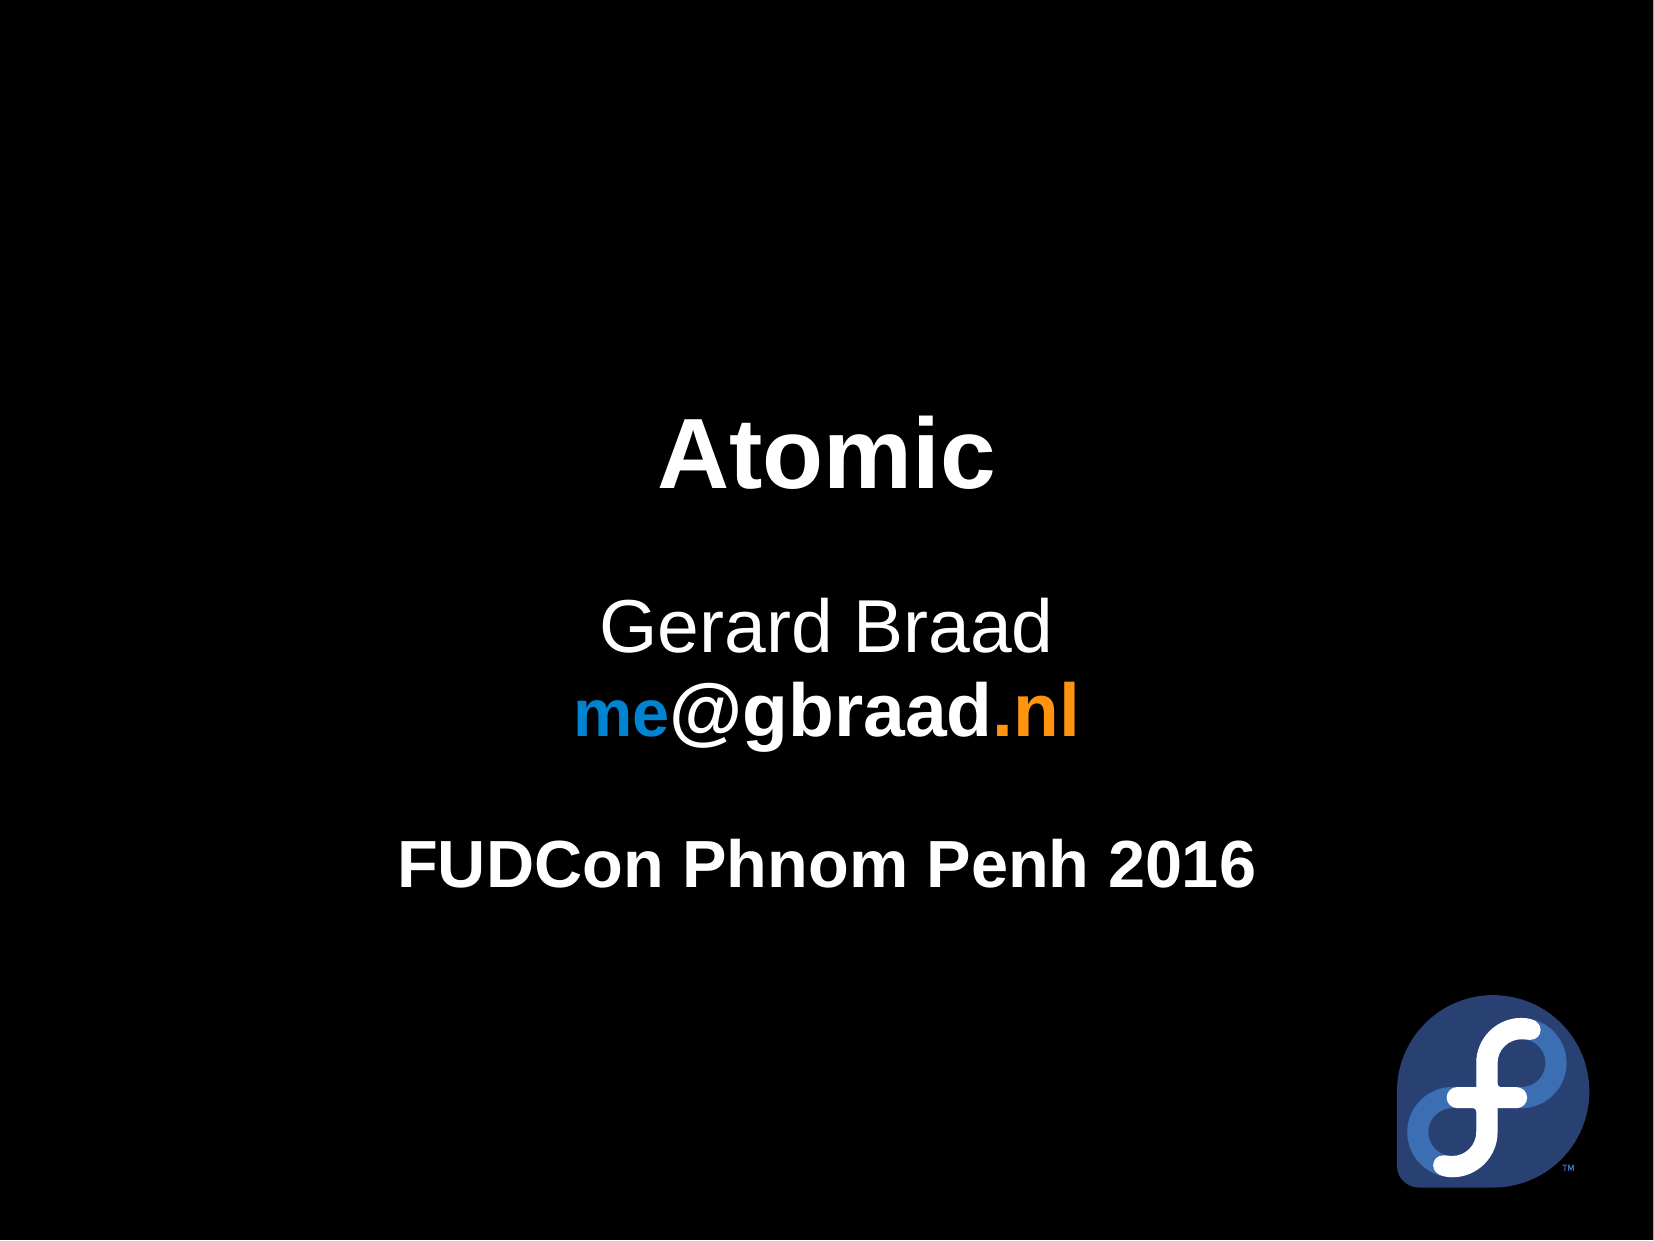

# Atomic
Gerard Braad
me@gbraad.nl
FUDCon Phnom Penh 2016